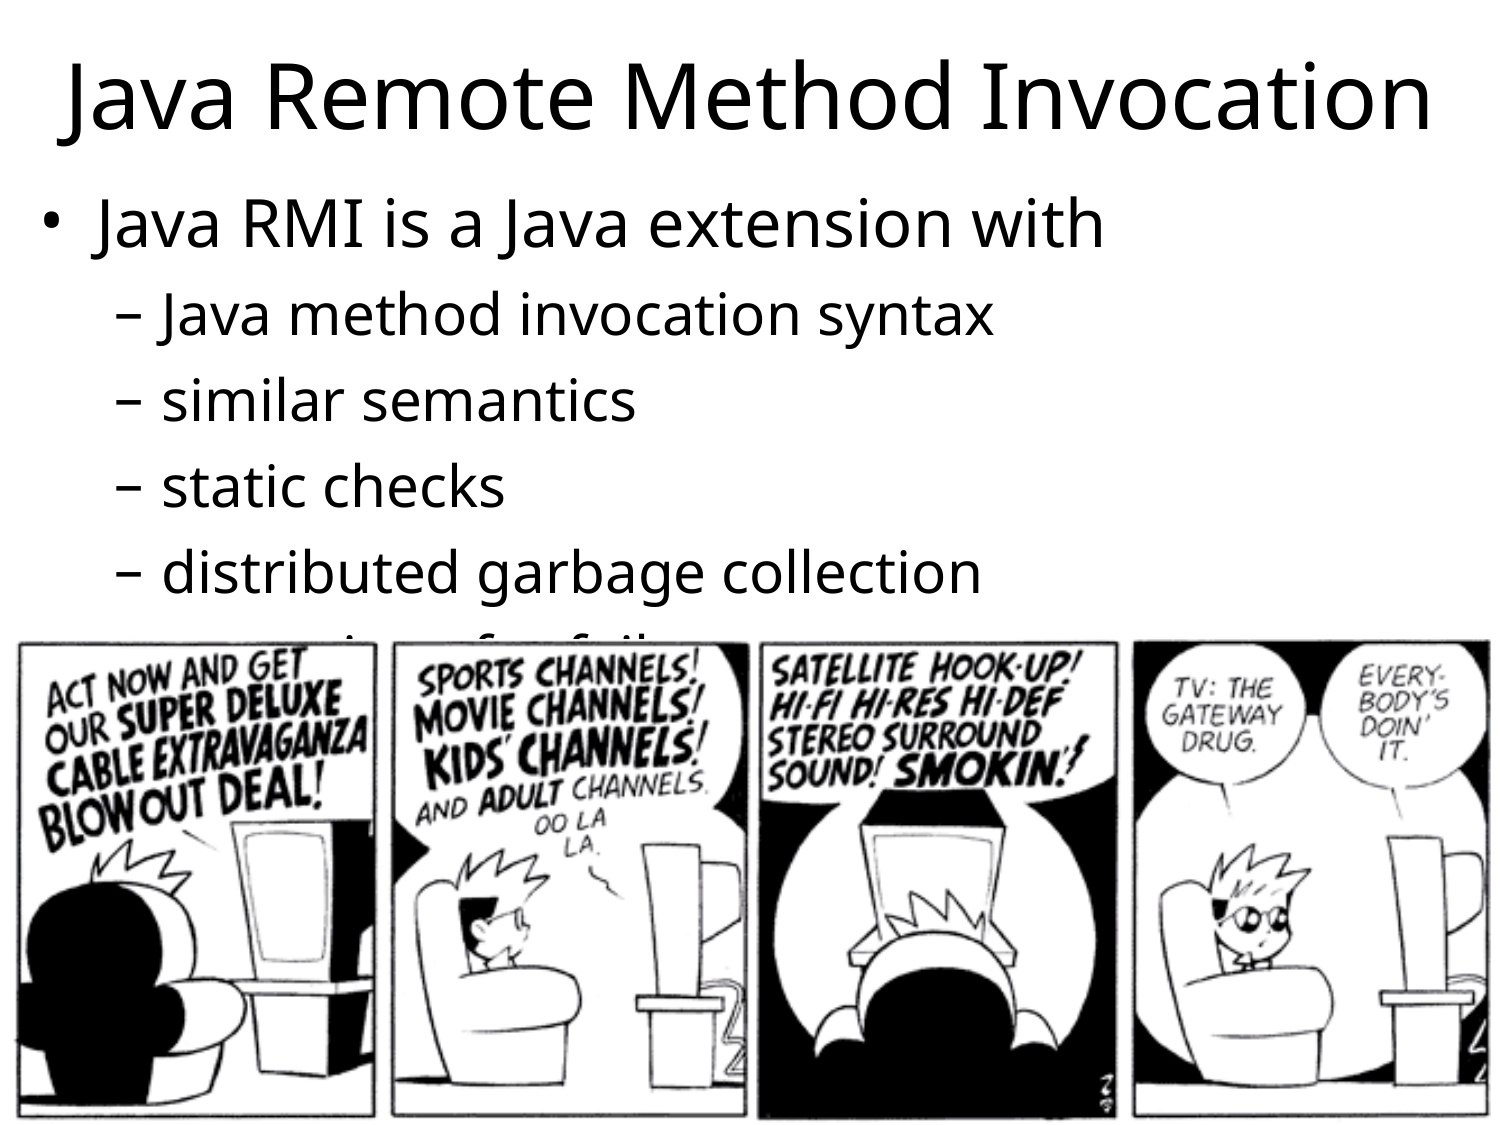

# Java Remote Method Invocation
Java RMI is a Java extension with
Java method invocation syntax
similar semantics
static checks
distributed garbage collection
exceptions for failures
37